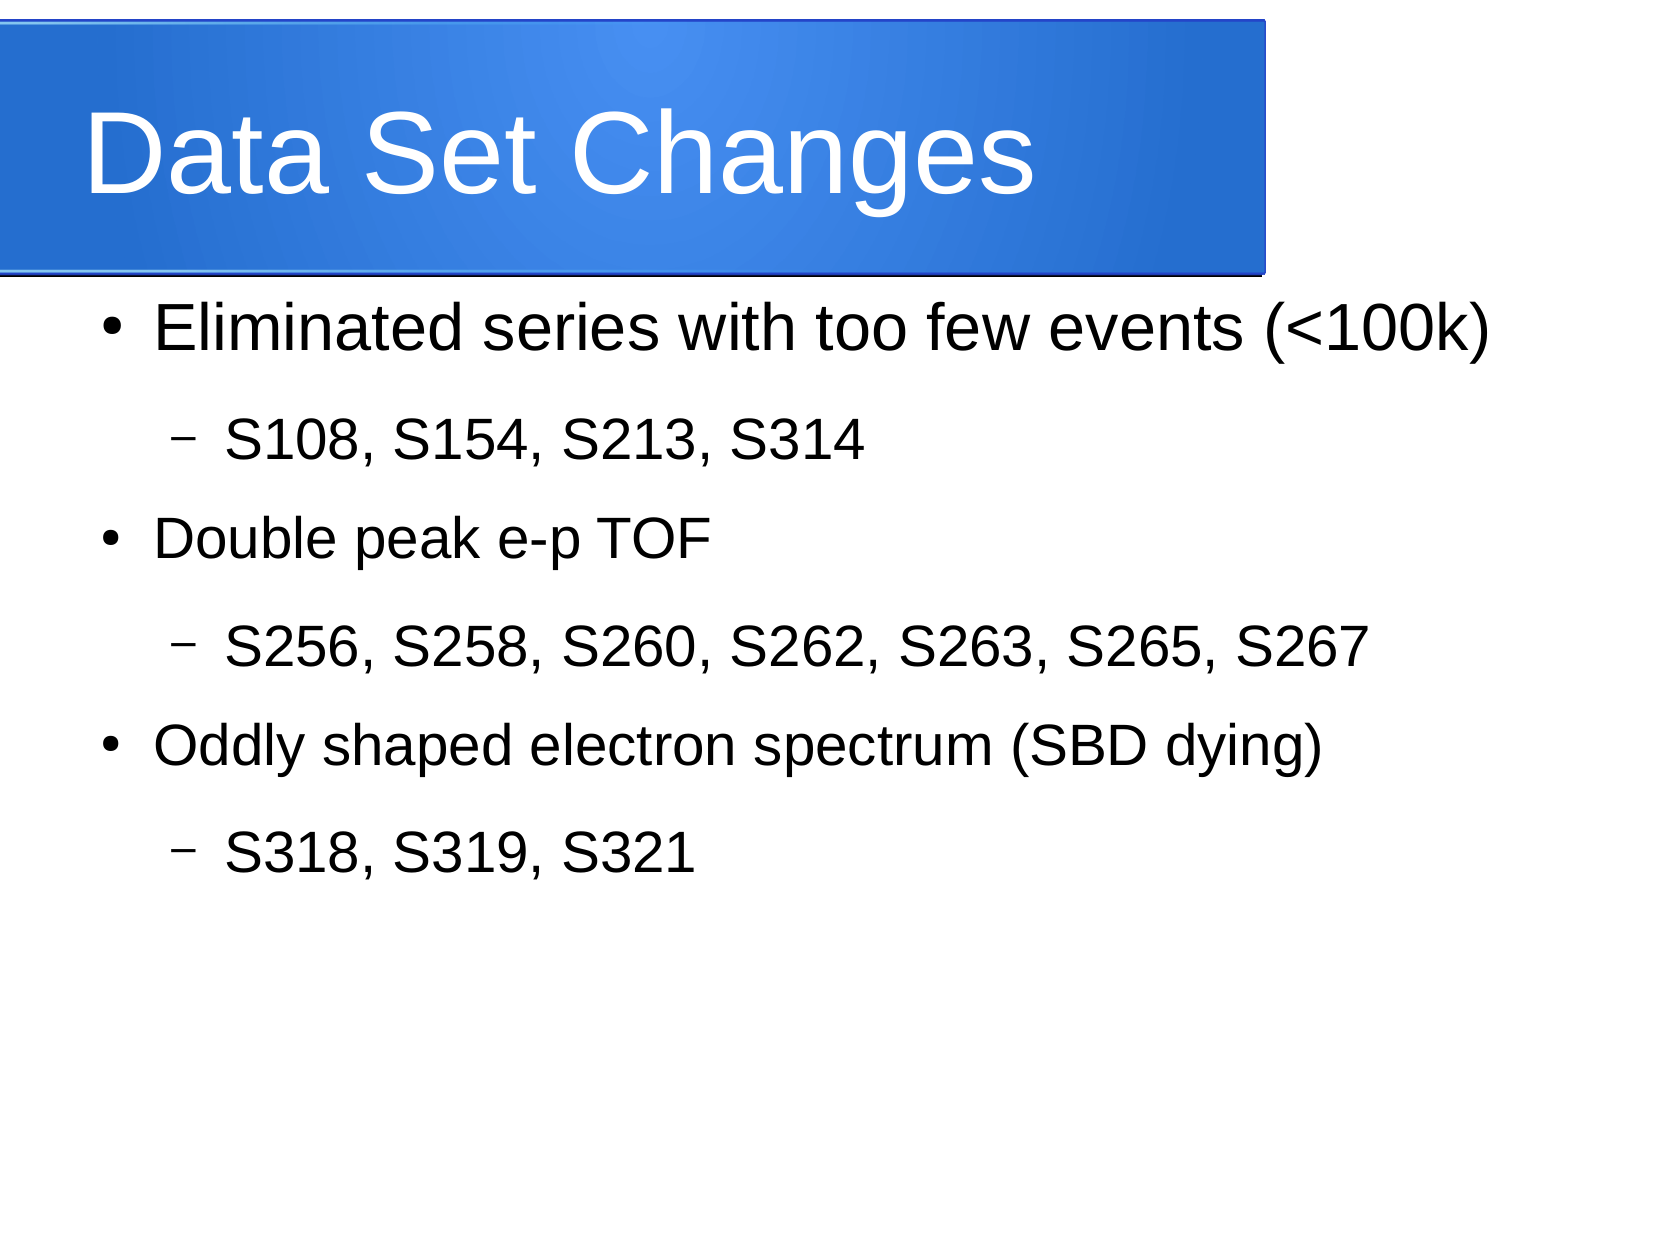

# Data Set Changes
Eliminated series with too few events (<100k)
S108, S154, S213, S314
Double peak e-p TOF
S256, S258, S260, S262, S263, S265, S267
Oddly shaped electron spectrum (SBD dying)
S318, S319, S321